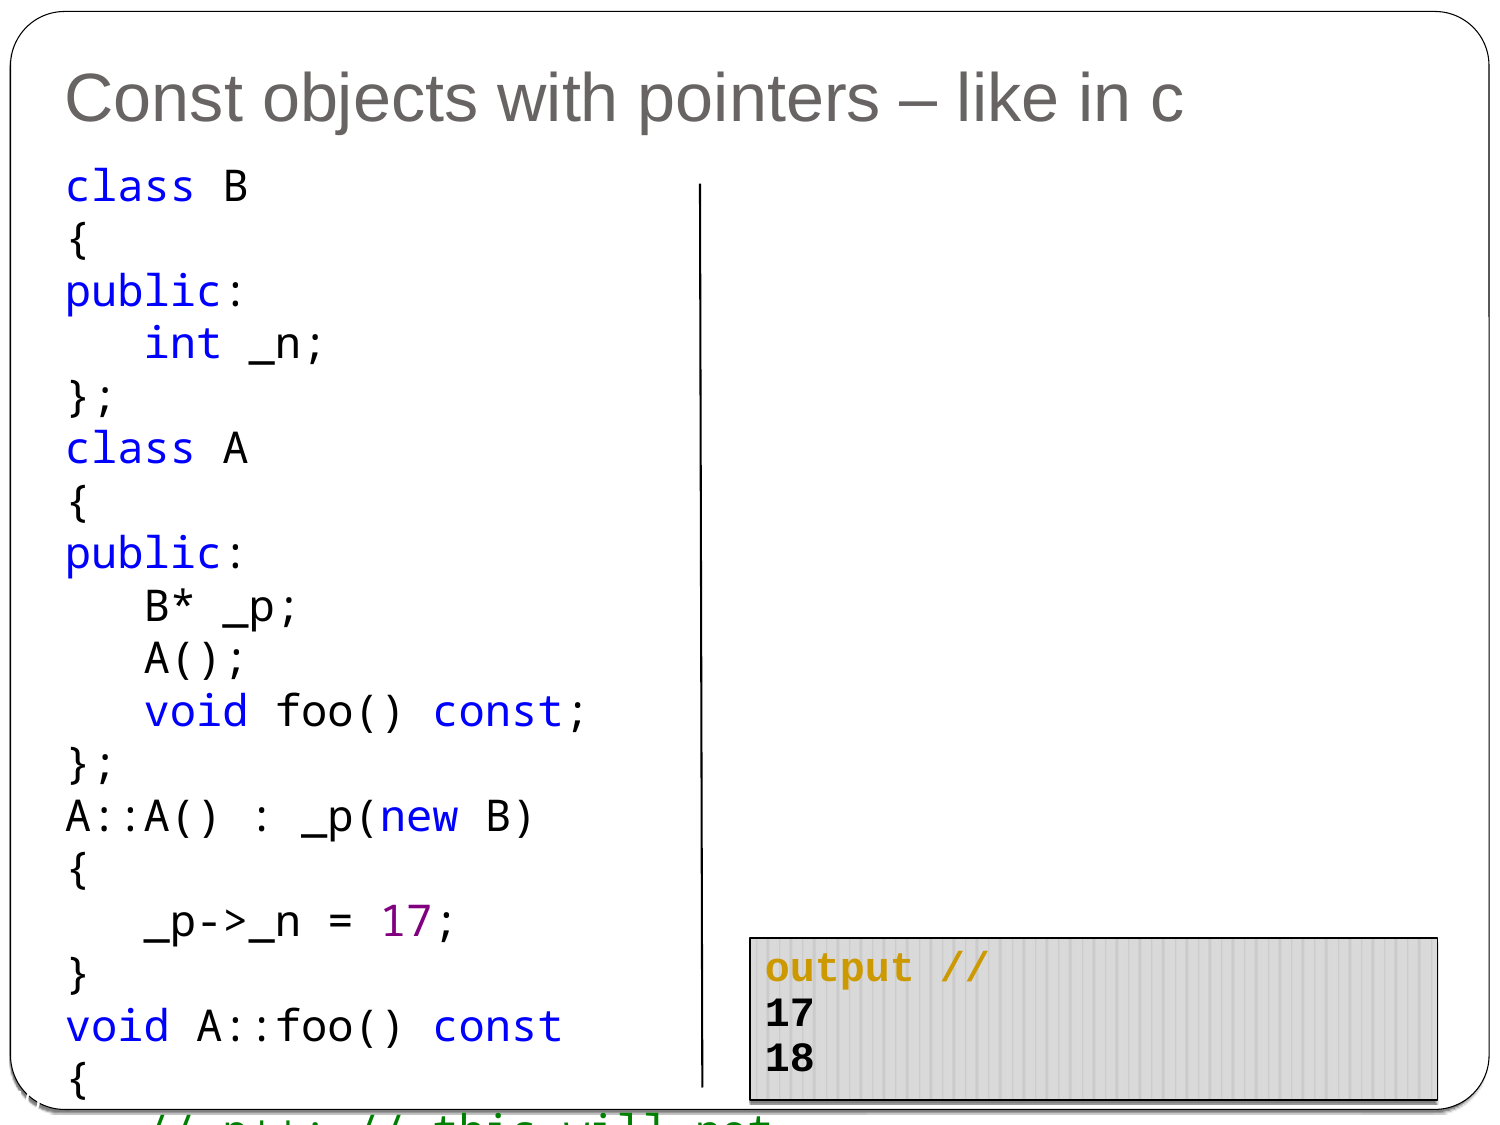

# Const objects with pointers – like in c
class B
{
public:
   int _n;
};
class A
{
public:
   B* _p;
   A();
   void foo() const;
};
A::A() : _p(new B)
{
   _p->_n = 17;
}
void A::foo() const
{
   //_p++; // this will not
 // compile
 _p->_n++; // this will !
}
int main()
{
   const A a;
   std::cout <<
   a._p->_n << std::endl;
   a.foo();
   std::cout <<
   a._p->_n << std::endl;
}
// output
17
18